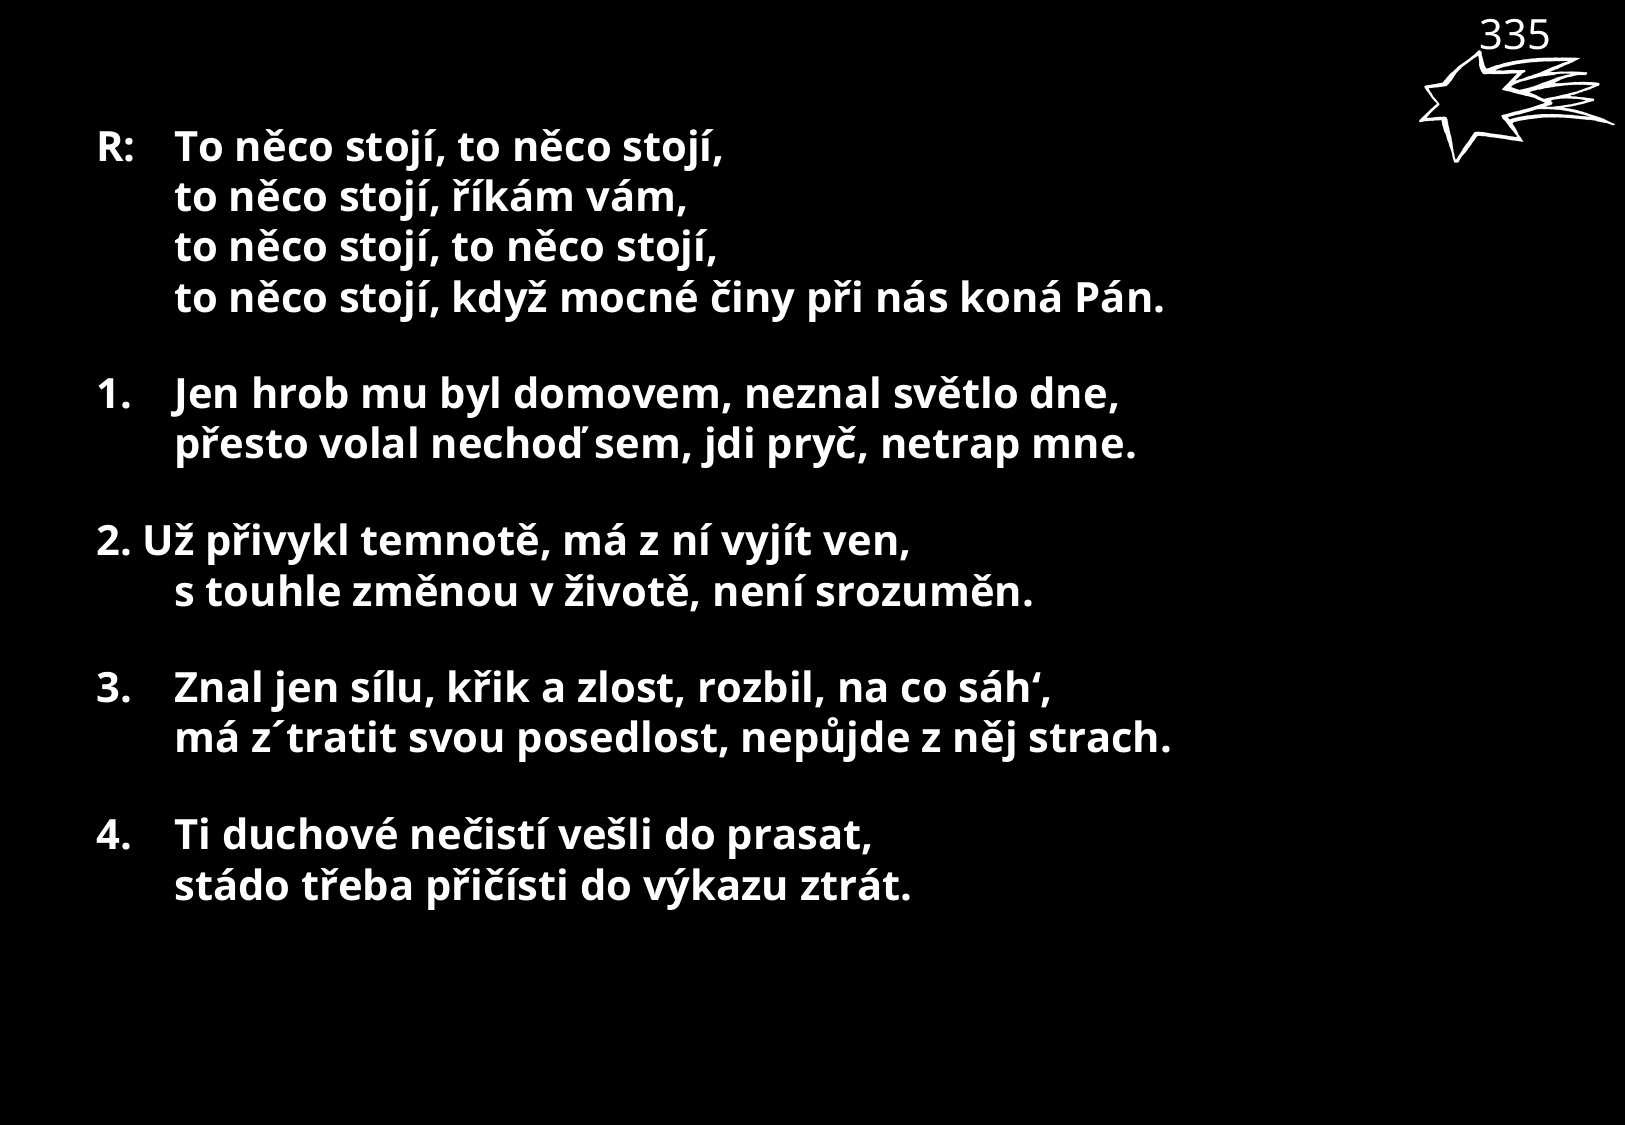

335
# R: 	To něco stojí, to něco stojí, to něco stojí, říkám vám, to něco stojí, to něco stojí, to něco stojí, když mocné činy při nás koná Pán.
1. 	Jen hrob mu byl domovem, neznal světlo dne,
přesto volal nechoď sem, jdi pryč, netrap mne.
2. Už přivykl temnotě, má z ní vyjít ven,
s touhle změnou v životě, není srozuměn.
3. 	Znal jen sílu, křik a zlost, rozbil, na co sáh‘,
má z´tratit svou posedlost, nepůjde z něj strach.
4. 	Ti duchové nečistí vešli do prasat,
stádo třeba přičísti do výkazu ztrát.